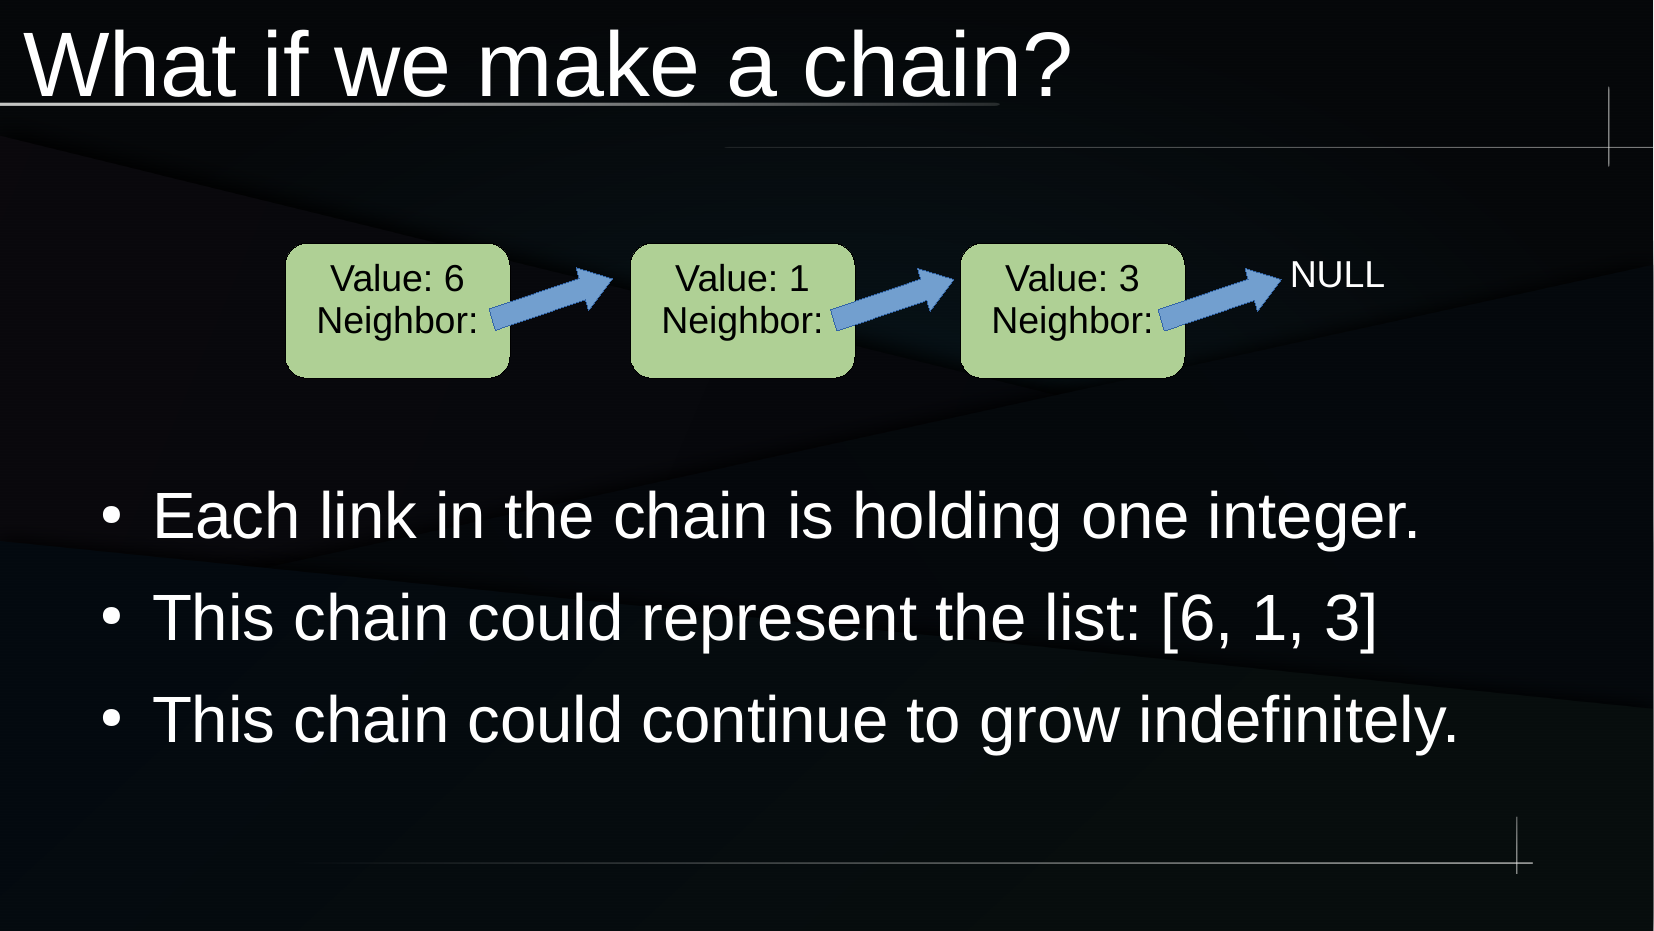

# What if we make a chain?
Value: 6
Neighbor:
Value: 1
Neighbor:
Value: 3
Neighbor:
NULL
Each link in the chain is holding one integer.
This chain could represent the list: [6, 1, 3]
This chain could continue to grow indefinitely.